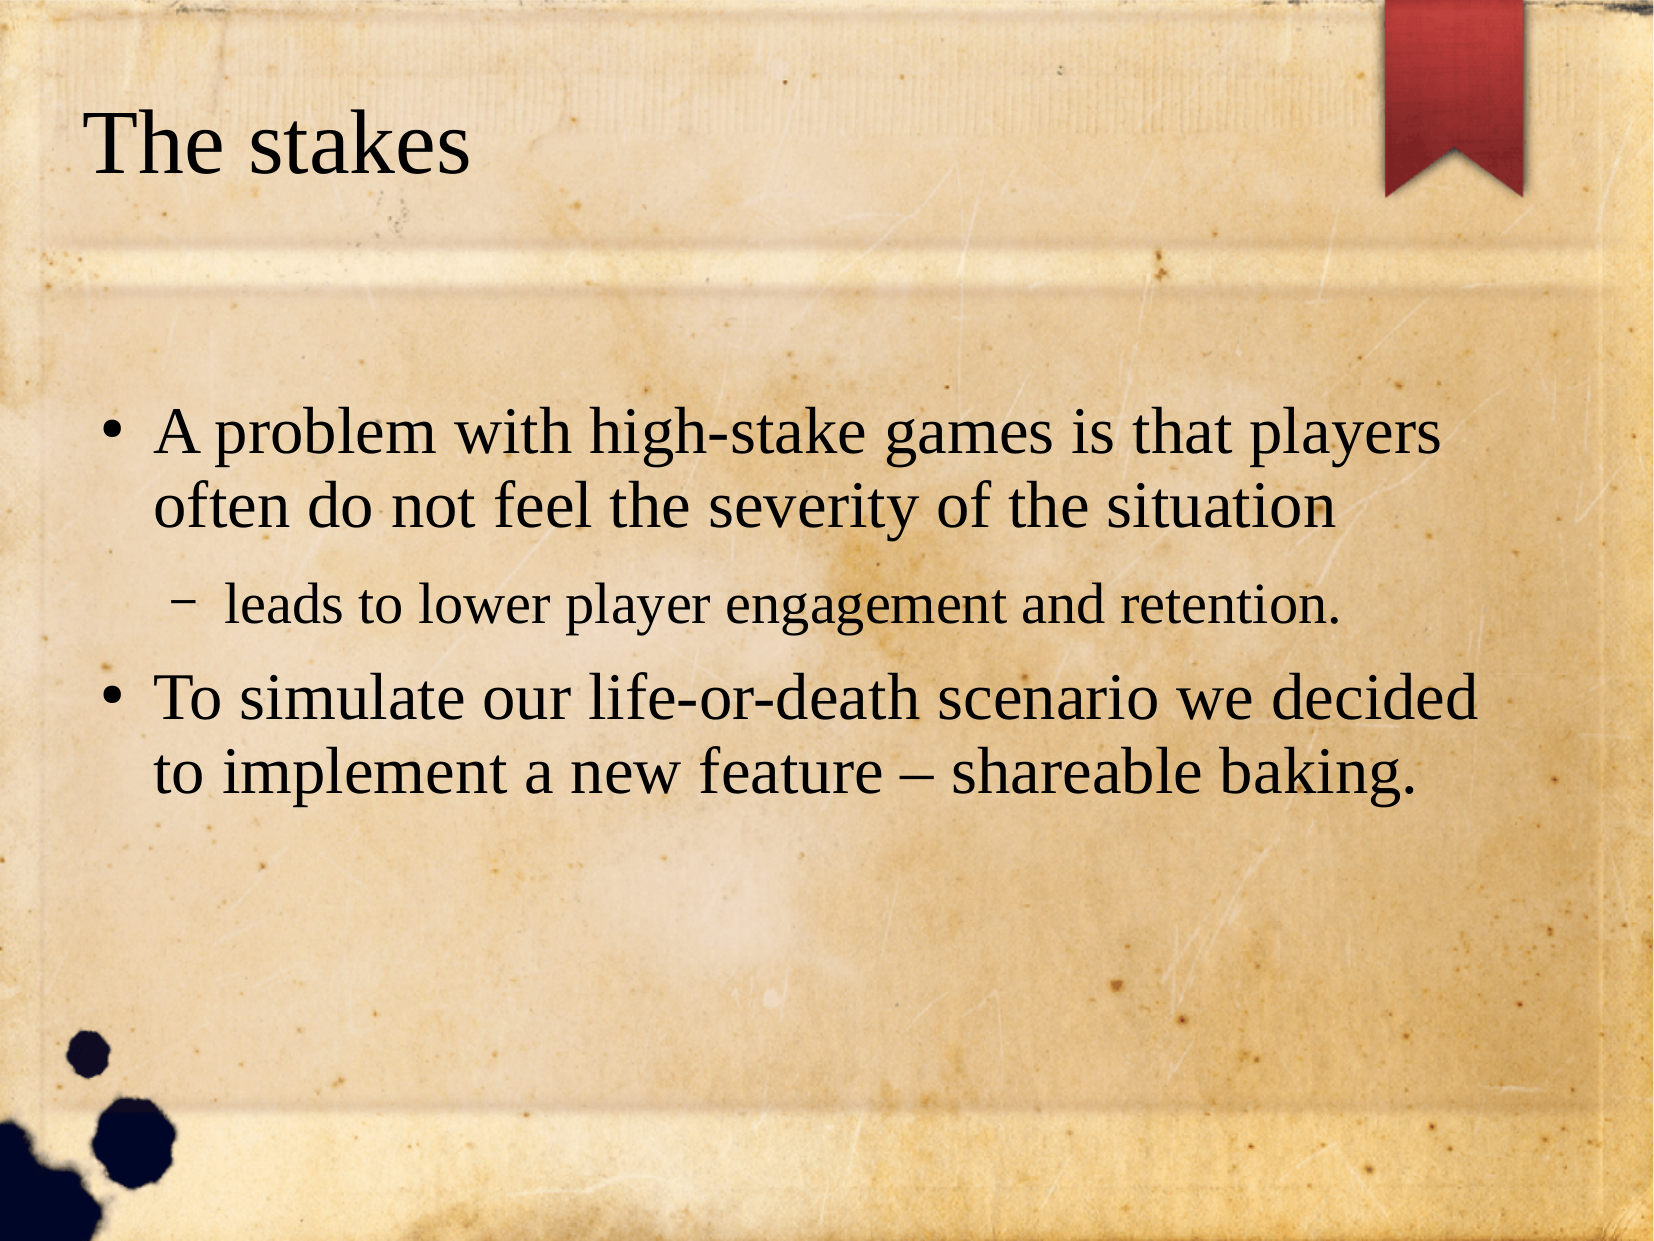

# The stakes
A problem with high-stake games is that players often do not feel the severity of the situation
leads to lower player engagement and retention.
To simulate our life-or-death scenario we decided to implement a new feature – shareable baking.